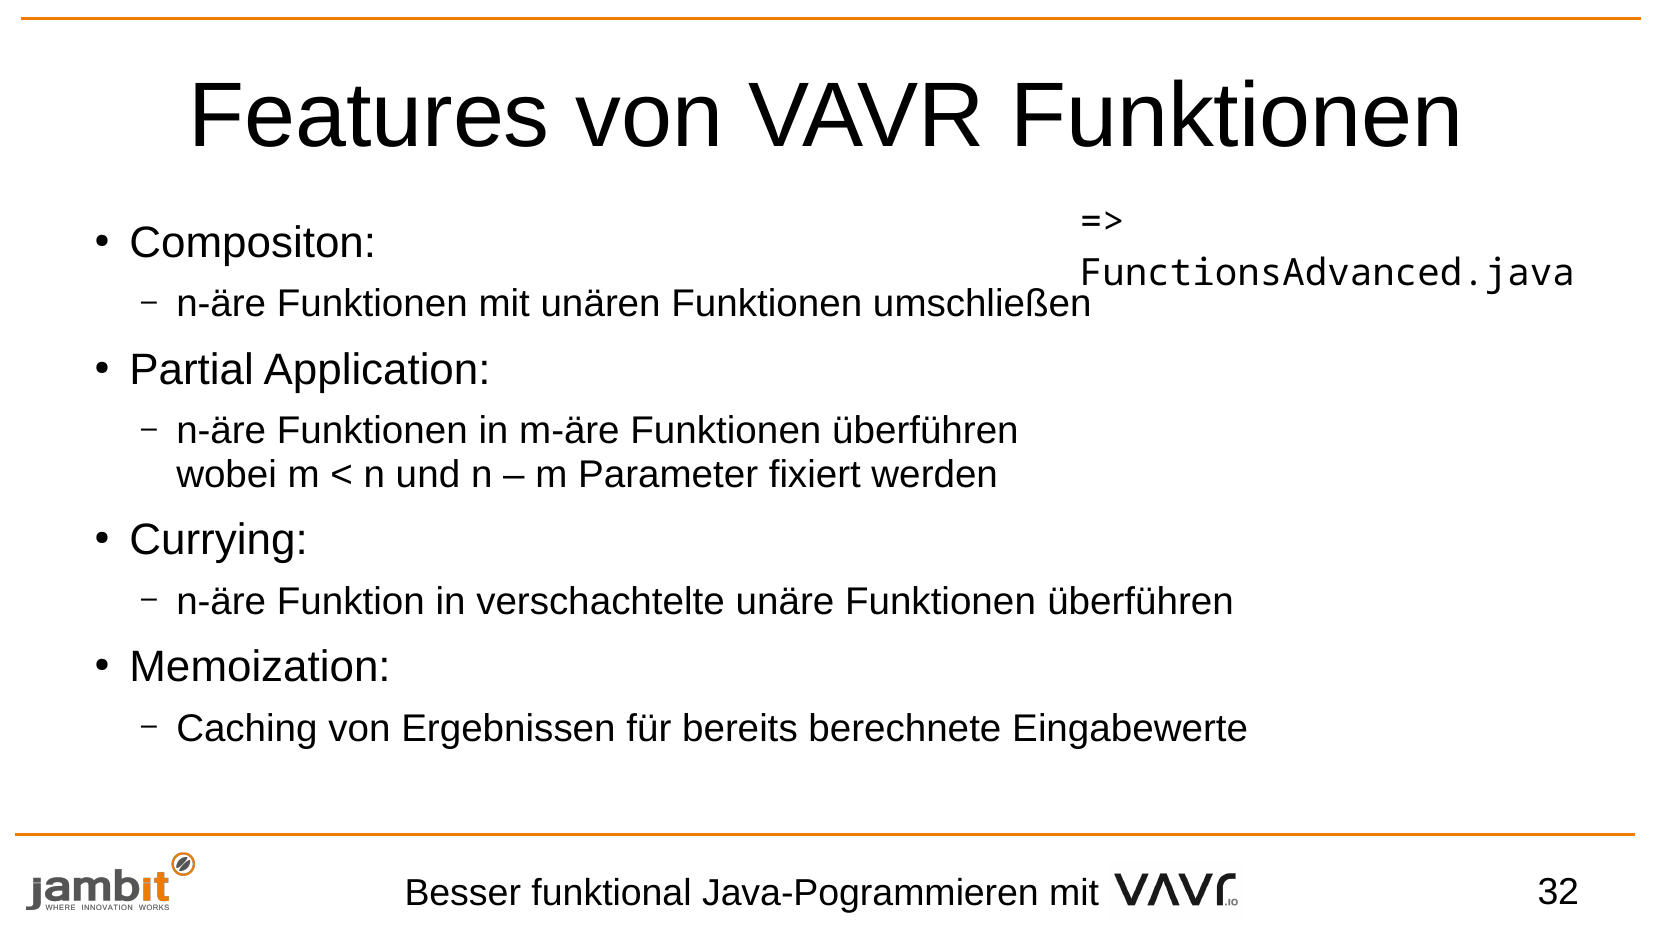

# Features von VAVR Funktionen
=> FunctionsAdvanced.java
Compositon:
n-äre Funktionen mit unären Funktionen umschließen
Partial Application:
n-äre Funktionen in m-äre Funktionen überführen
wobei m < n und n – m Parameter fixiert werden
Currying:
n-äre Funktion in verschachtelte unäre Funktionen überführen
Memoization:
Caching von Ergebnissen für bereits berechnete Eingabewerte